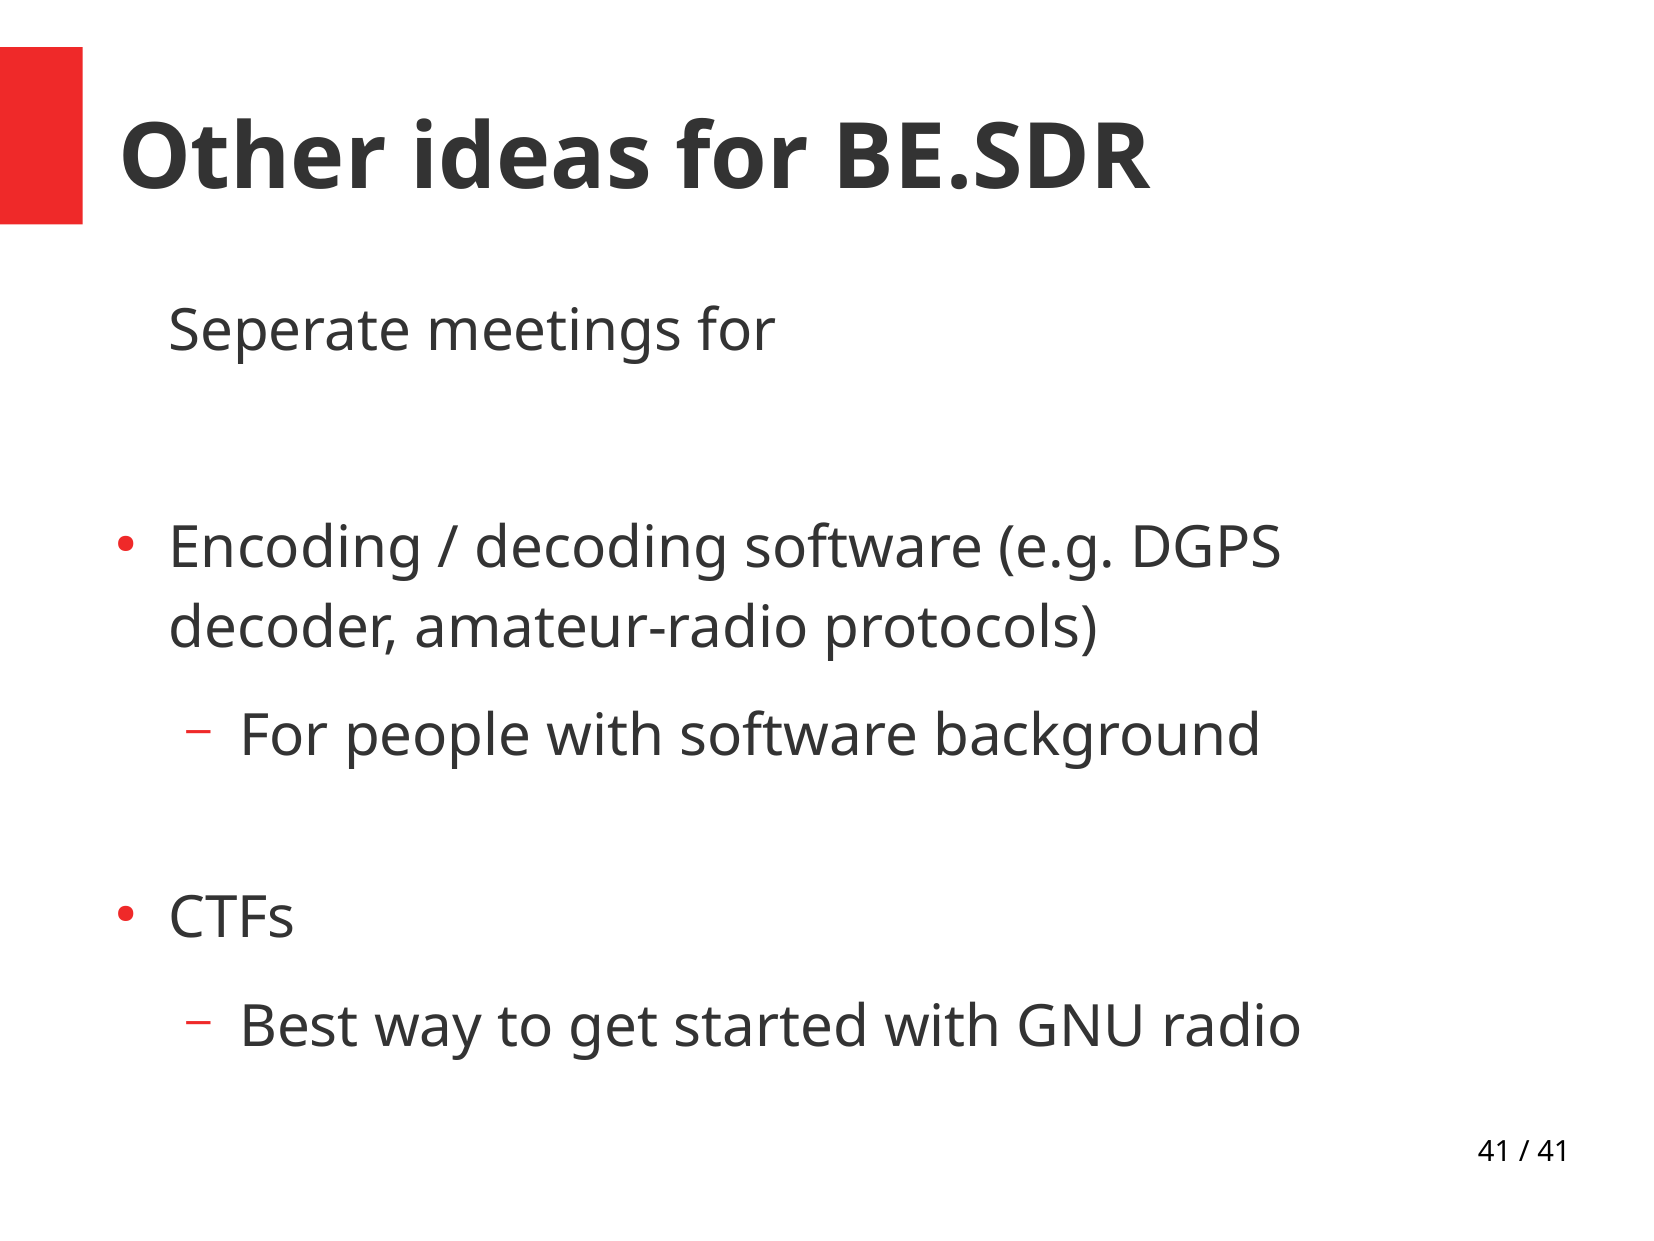

# Other ideas for BE.SDR
Seperate meetings for
Encoding / decoding software (e.g. DGPS decoder, amateur-radio protocols)
For people with software background
CTFs
Best way to get started with GNU radio
41